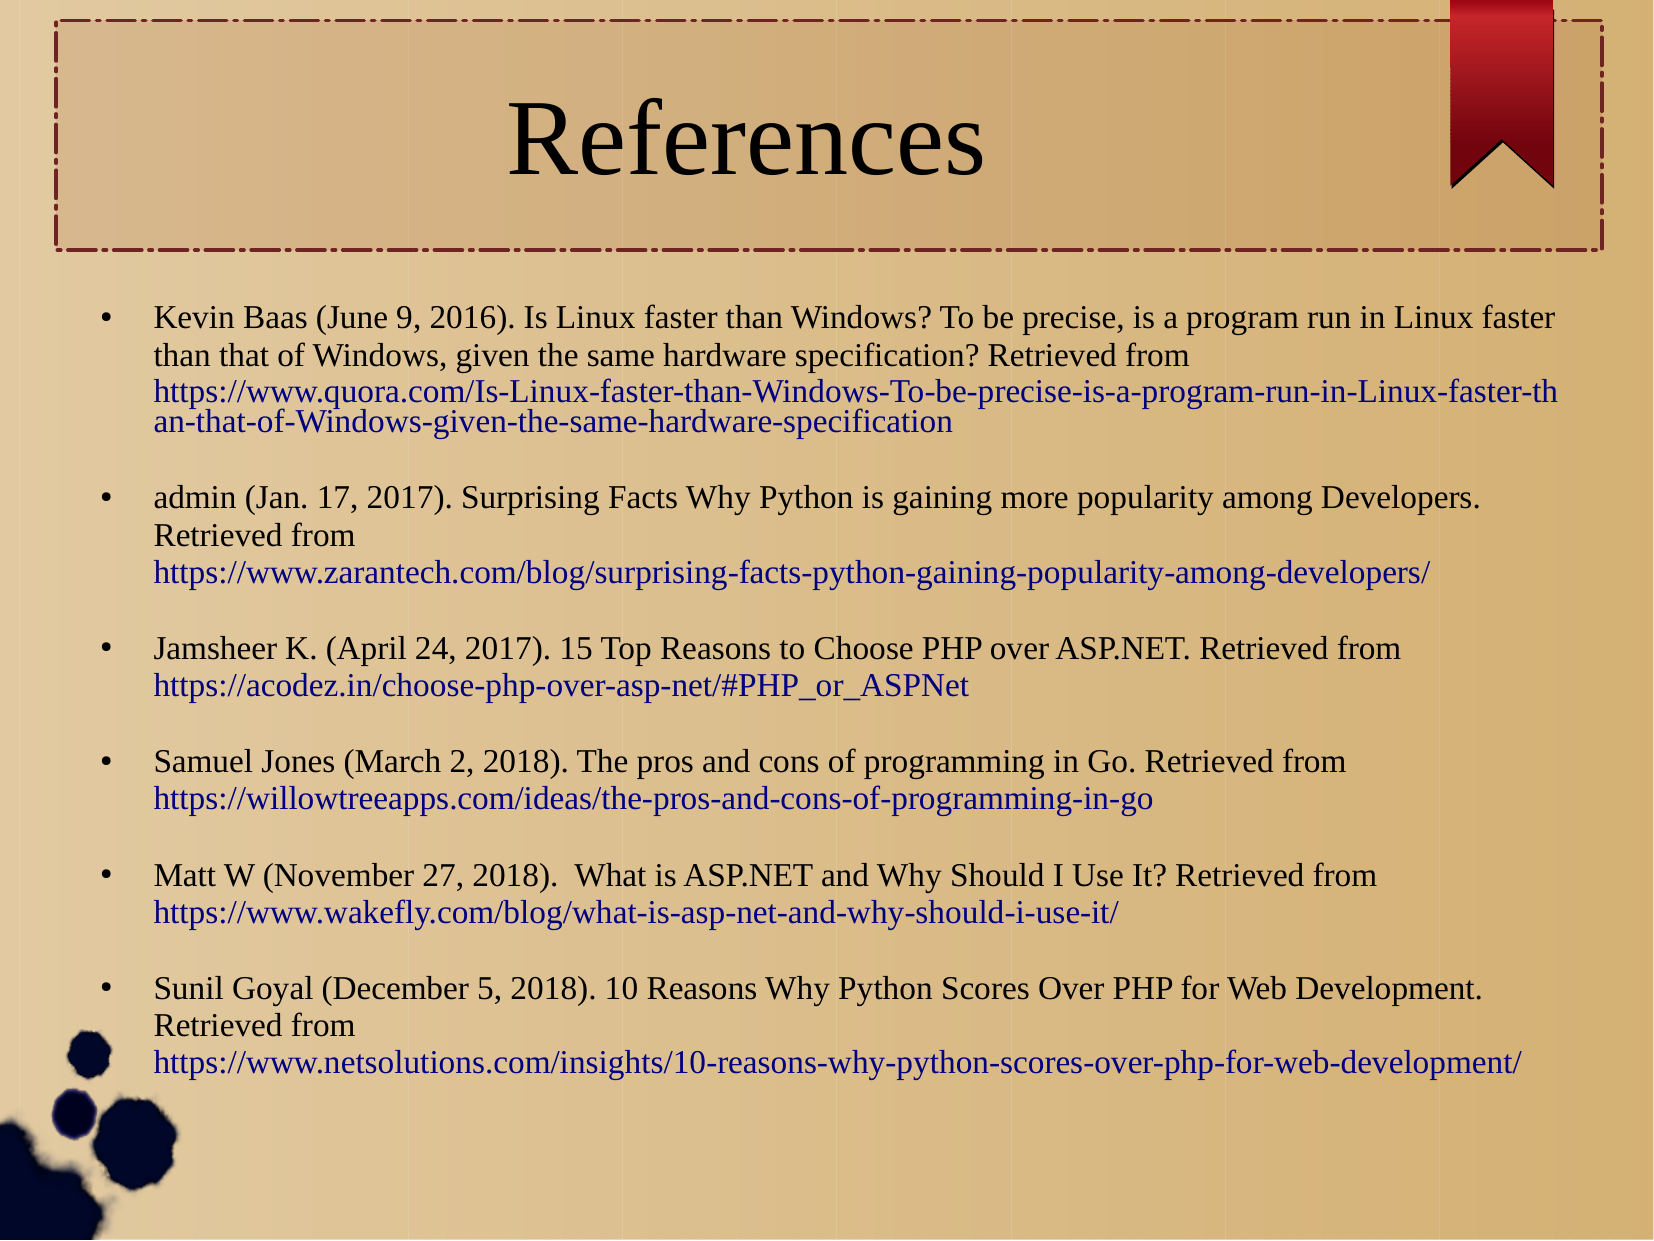

# References
Kevin Baas (June 9, 2016). Is Linux faster than Windows? To be precise, is a program run in Linux faster than that of Windows, given the same hardware specification? Retrieved from https://www.quora.com/Is-Linux-faster-than-Windows-To-be-precise-is-a-program-run-in-Linux-faster-than-that-of-Windows-given-the-same-hardware-specification
admin (Jan. 17, 2017). Surprising Facts Why Python is gaining more popularity among Developers. Retrieved from https://www.zarantech.com/blog/surprising-facts-python-gaining-popularity-among-developers/
Jamsheer K. (April 24, 2017). 15 Top Reasons to Choose PHP over ASP.NET. Retrieved from https://acodez.in/choose-php-over-asp-net/#PHP_or_ASPNet
Samuel Jones (March 2, 2018). The pros and cons of programming in Go. Retrieved from https://willowtreeapps.com/ideas/the-pros-and-cons-of-programming-in-go
Matt W (November 27, 2018). What is ASP.NET and Why Should I Use It? Retrieved from https://www.wakefly.com/blog/what-is-asp-net-and-why-should-i-use-it/
Sunil Goyal (December 5, 2018). 10 Reasons Why Python Scores Over PHP for Web Development. Retrieved from https://www.netsolutions.com/insights/10-reasons-why-python-scores-over-php-for-web-development/